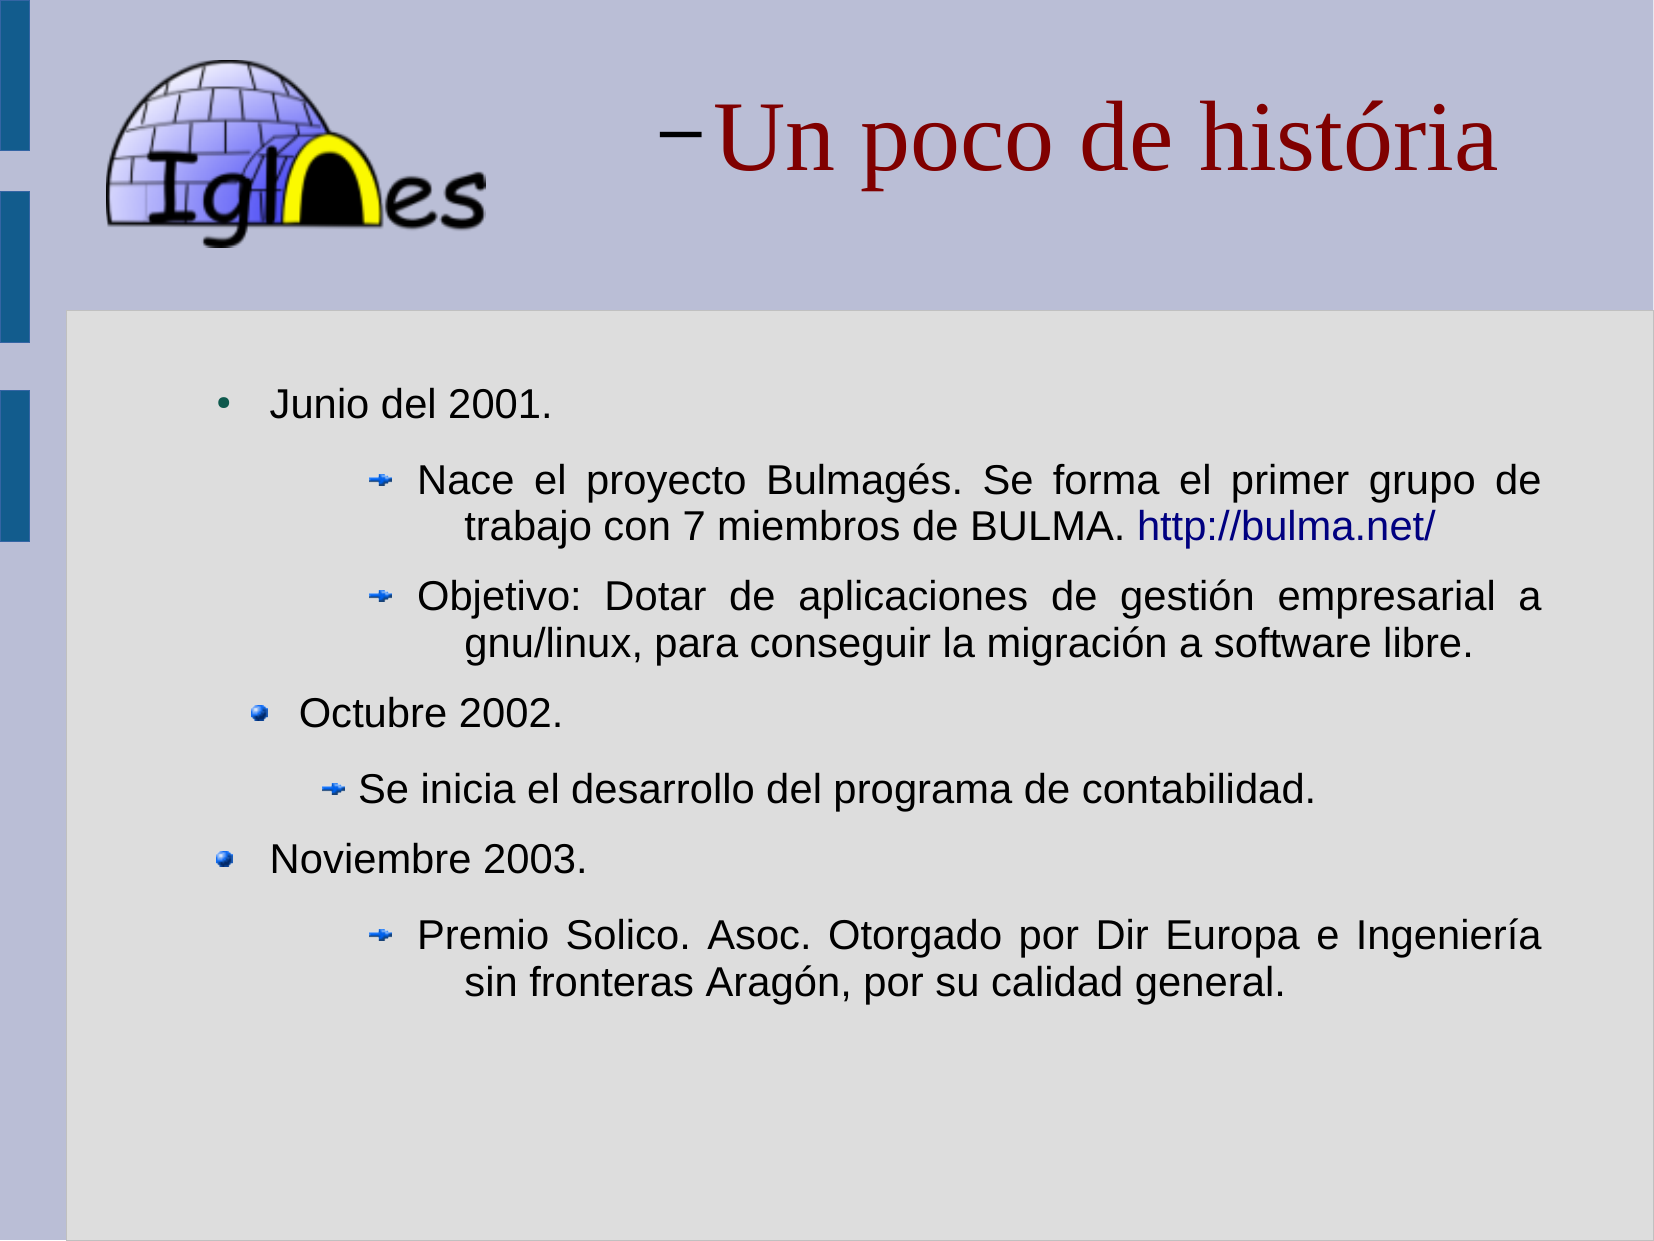

Un poco de história
# Junio del 2001.
Nace el proyecto Bulmagés. Se forma el primer grupo de trabajo con 7 miembros de BULMA. http://bulma.net/
Objetivo: Dotar de aplicaciones de gestión empresarial a gnu/linux, para conseguir la migración a software libre.
 Octubre 2002.
Se inicia el desarrollo del programa de contabilidad.
Noviembre 2003.
Premio Solico. Asoc. Otorgado por Dir Europa e Ingeniería sin fronteras Aragón, por su calidad general.